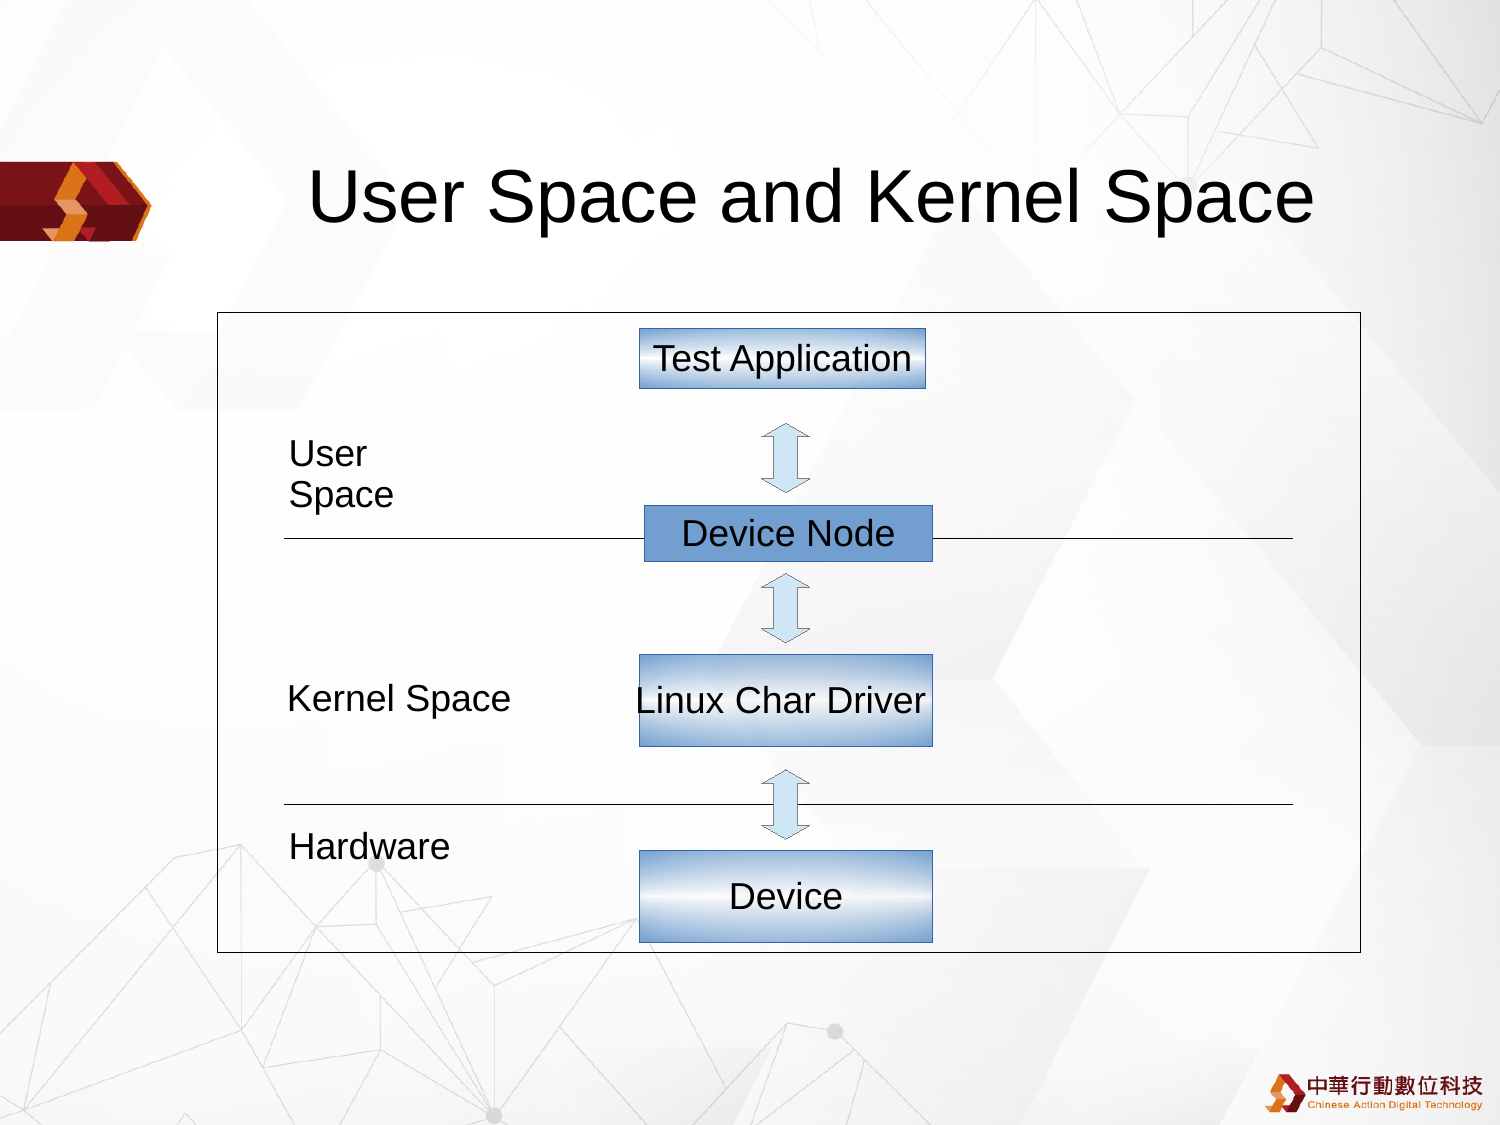

# User Space and Kernel Space
Test Application
User Space
Device Node
Linux Char Driver
Kernel Space
Hardware
Device